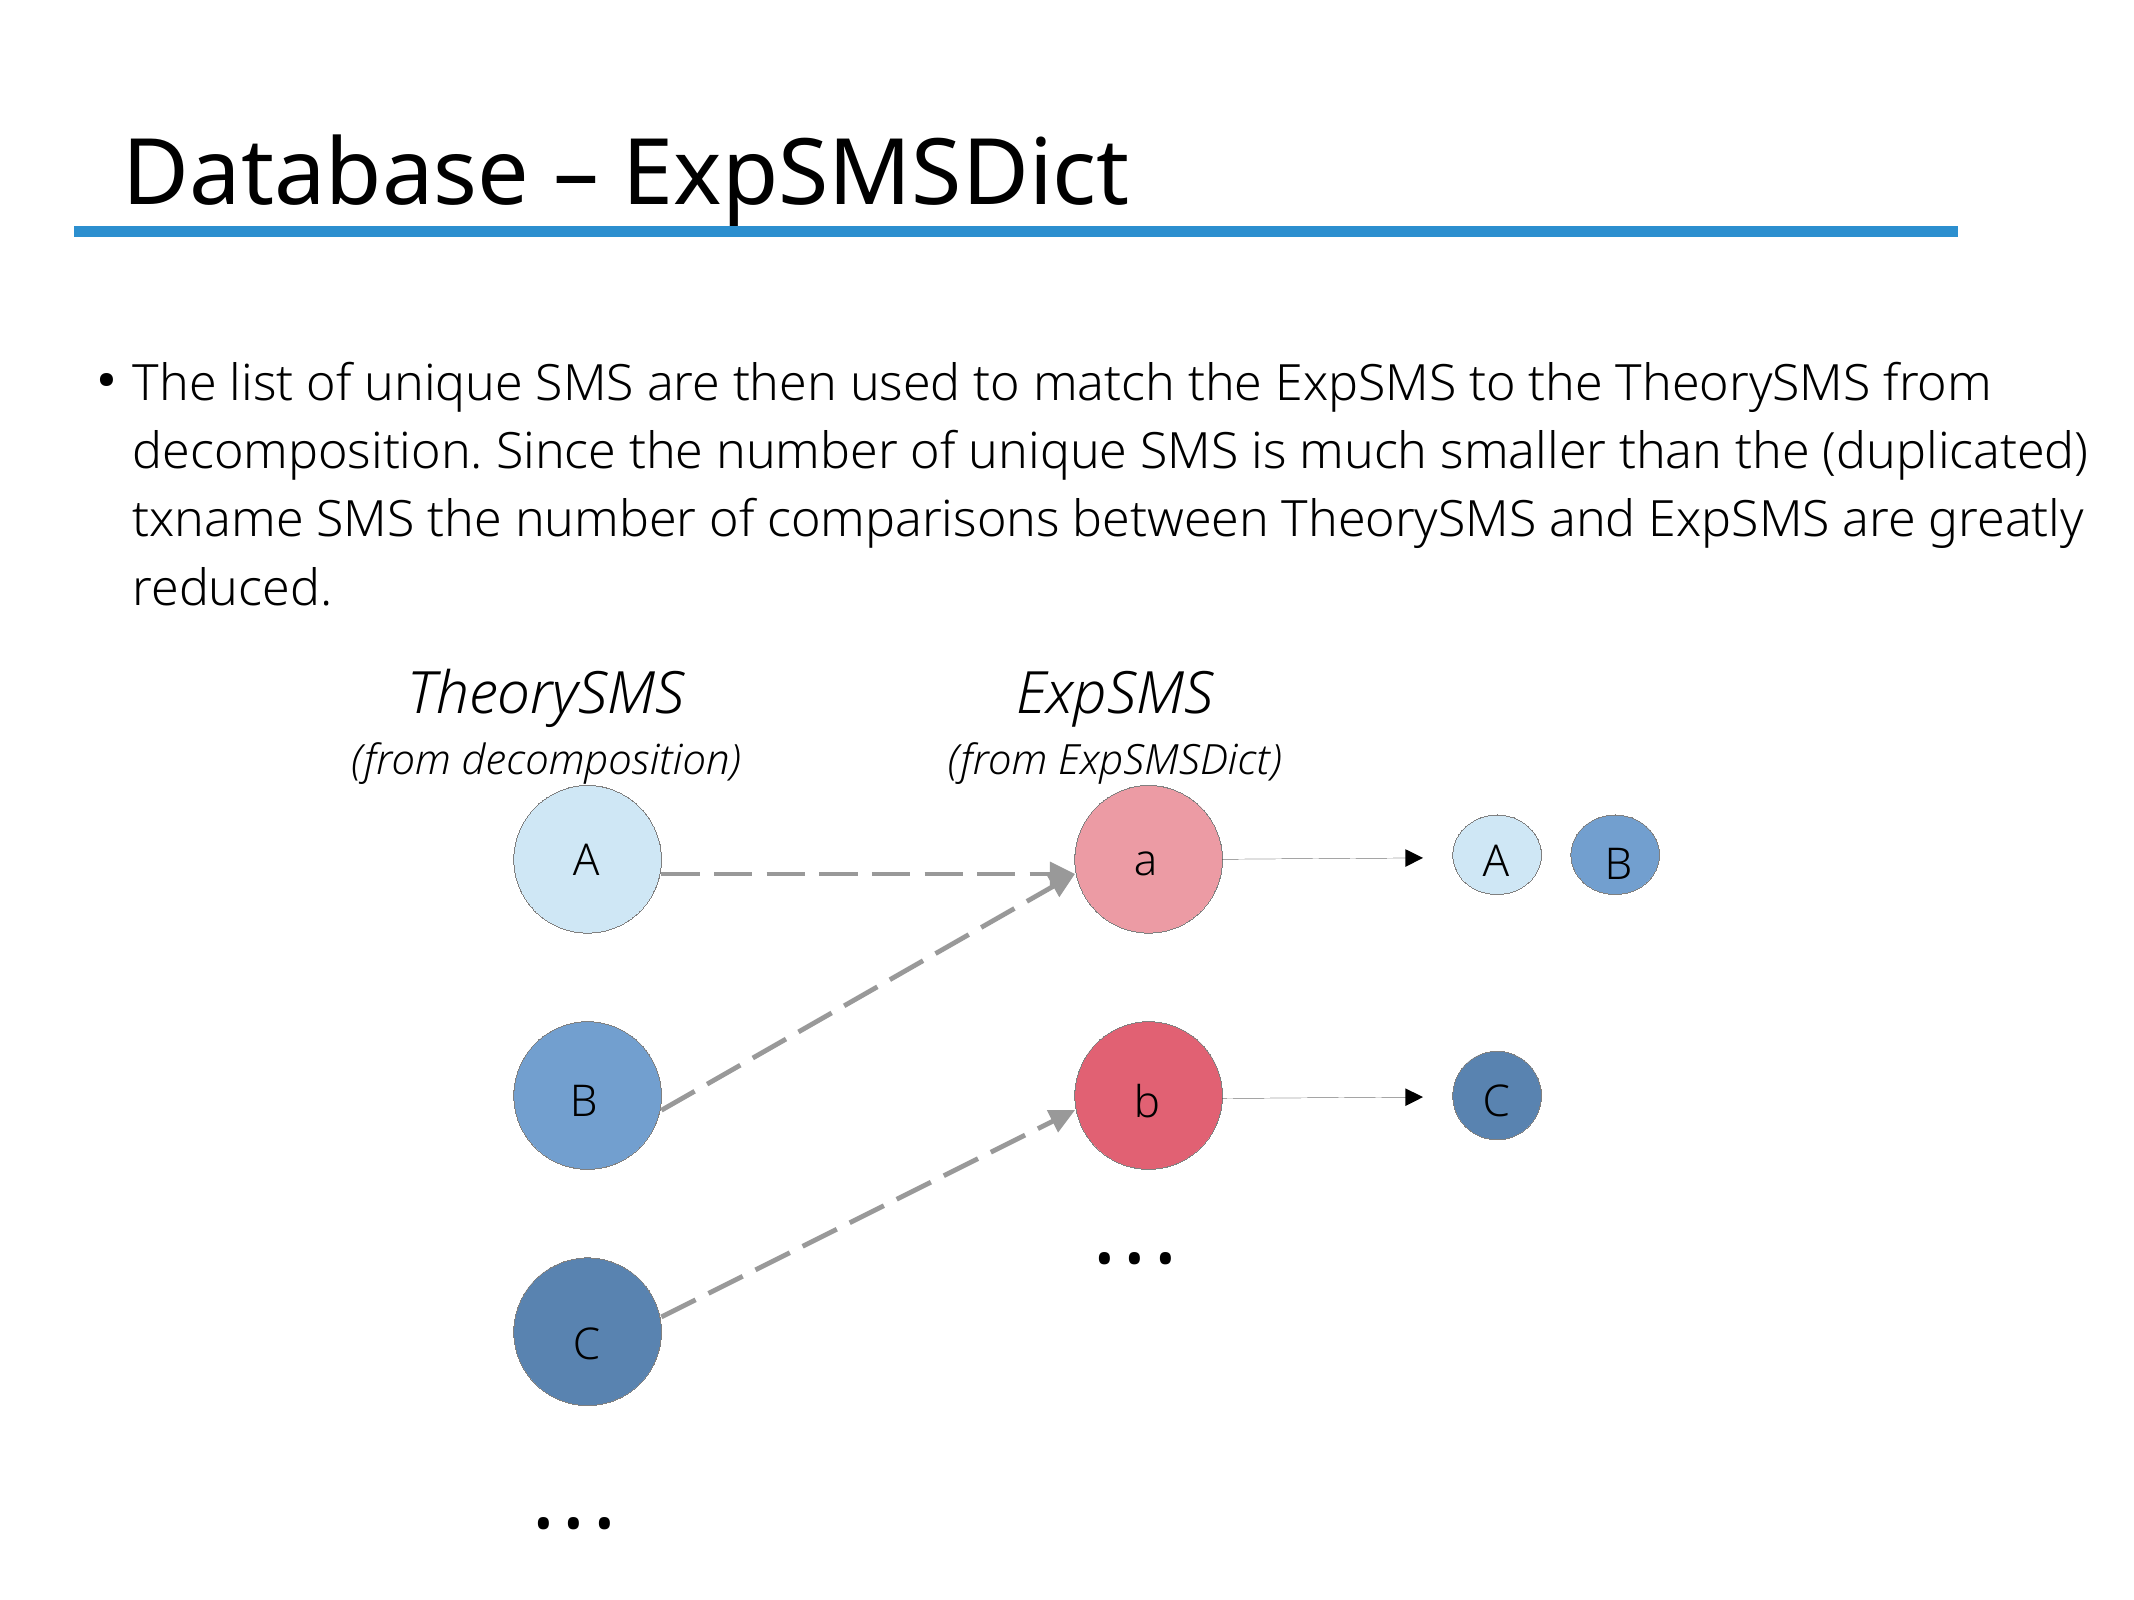

Database – ExpSMSDict
The list of unique SMS are then used to match the ExpSMS to the TheorySMS from decomposition. Since the number of unique SMS is much smaller than the (duplicated) txname SMS the number of comparisons between TheorySMS and ExpSMS are greatly reduced.
TheorySMS
(from decomposition)
ExpSMS
(from ExpSMSDict)
A
a
A
B
C
B
b
...
C
...